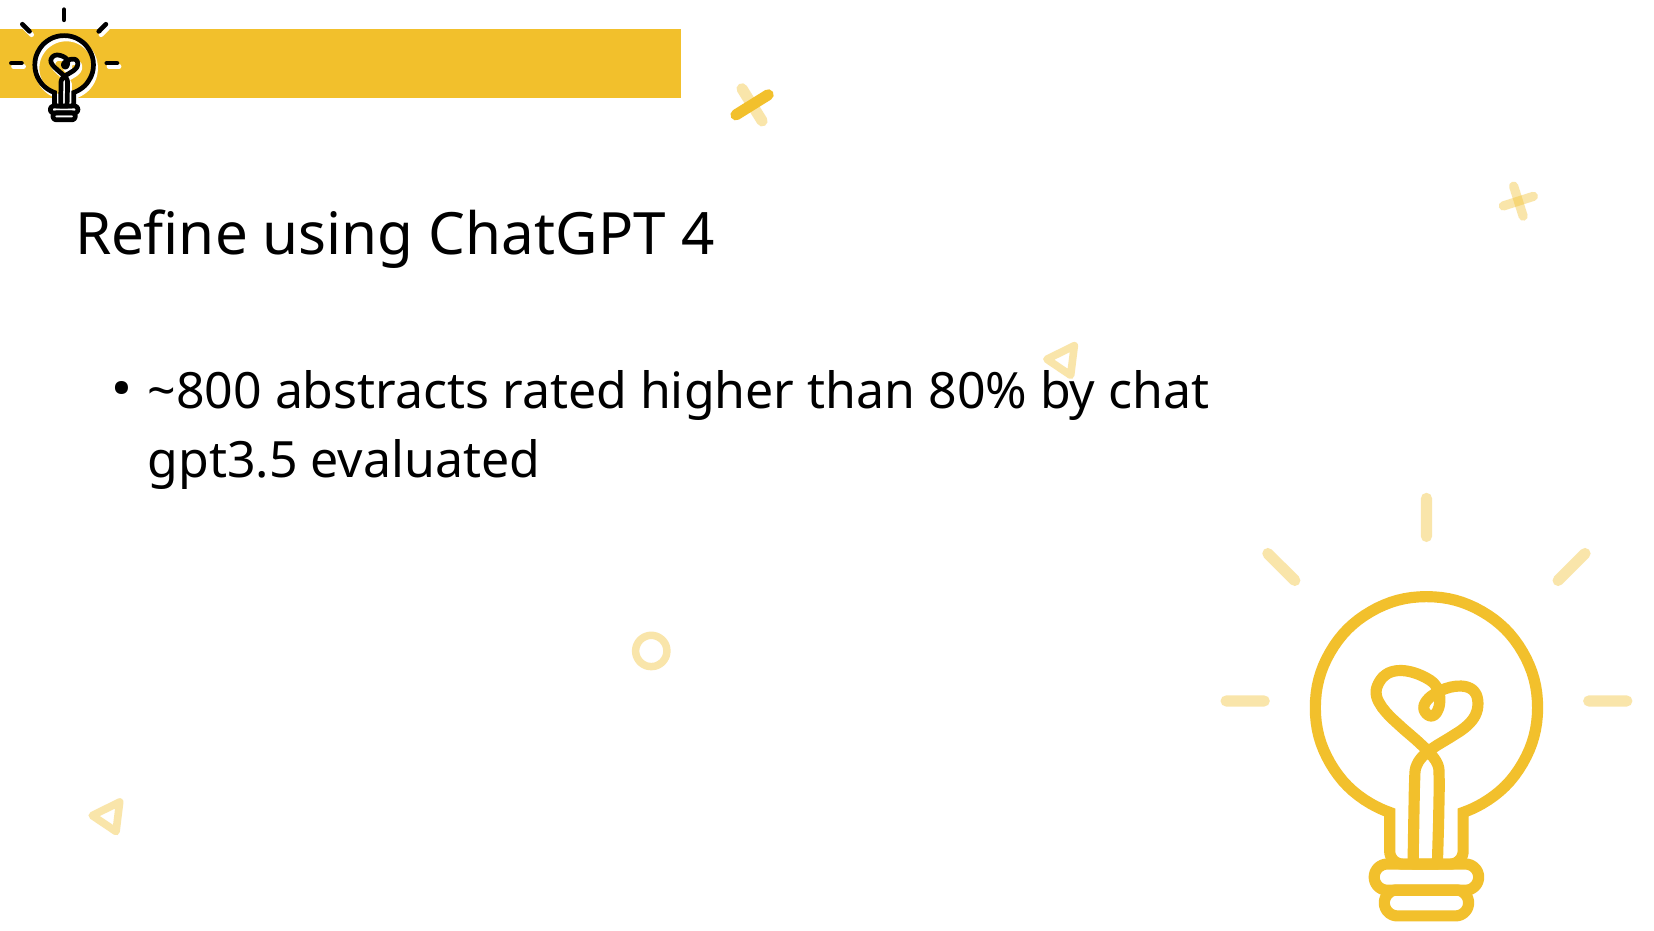

# Refine using ChatGPT 4
~800 abstracts rated higher than 80% by chat gpt3.5 evaluated